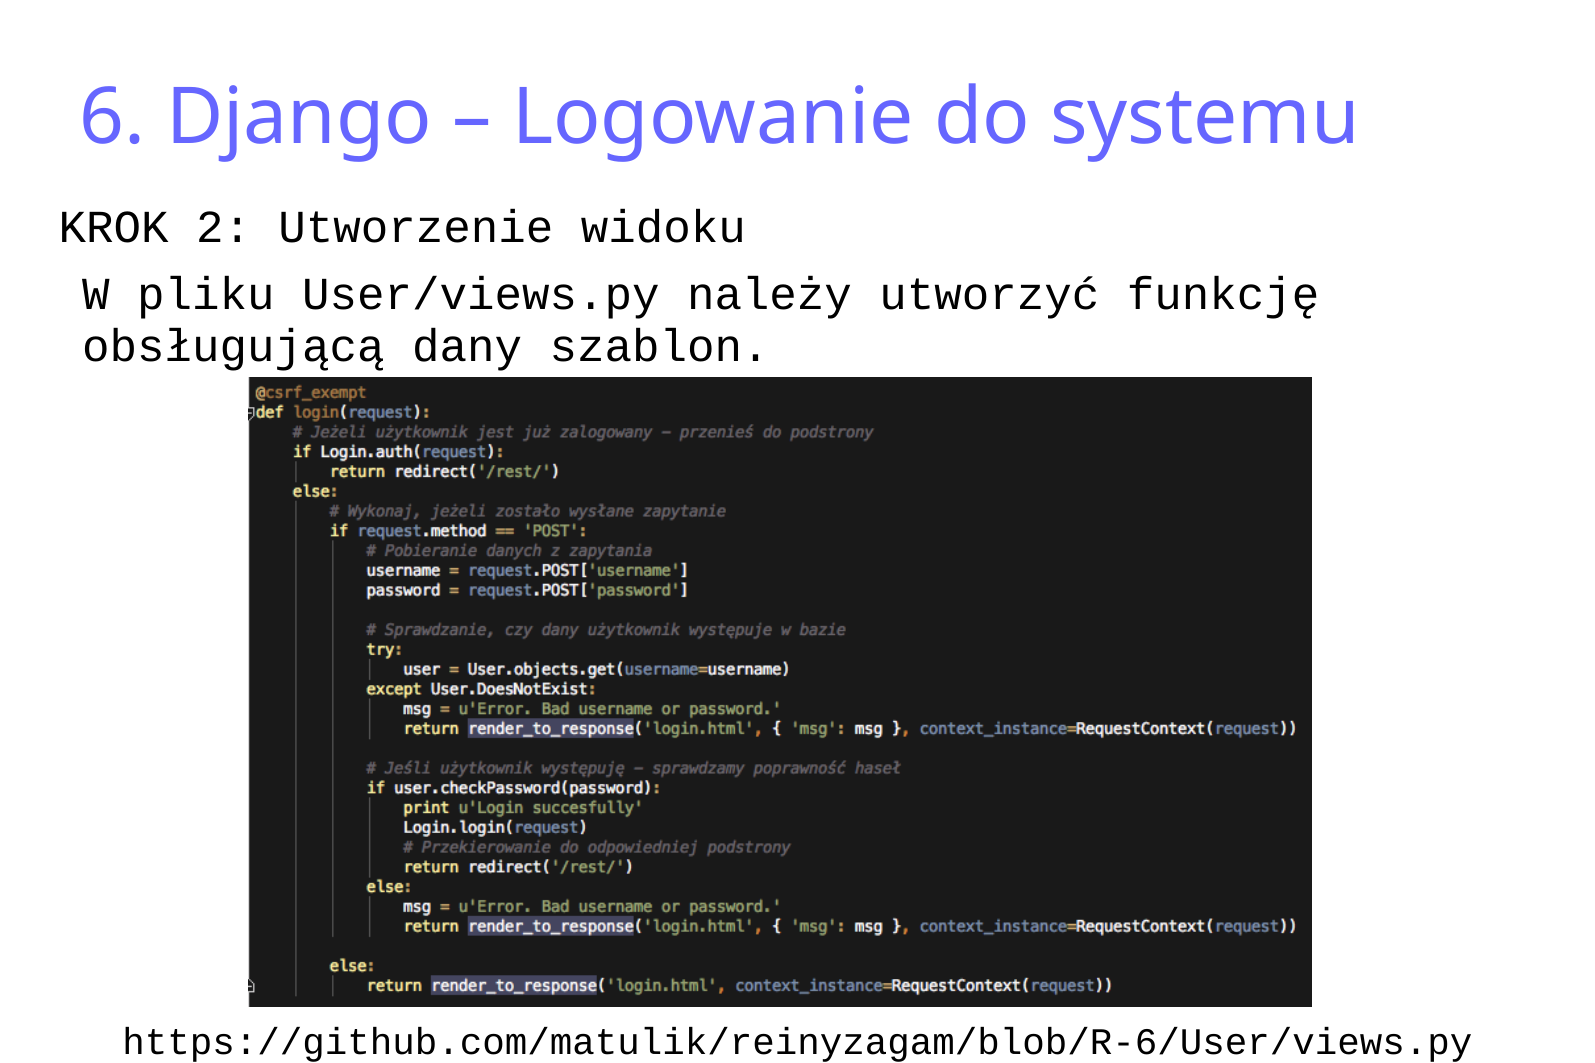

# 6. Django – Logowanie do systemu
KROK 2: Utworzenie widoku
W pliku User/views.py należy utworzyć funkcję obsługującą dany szablon.
https://github.com/matulik/reinyzagam/blob/R-6/User/views.py